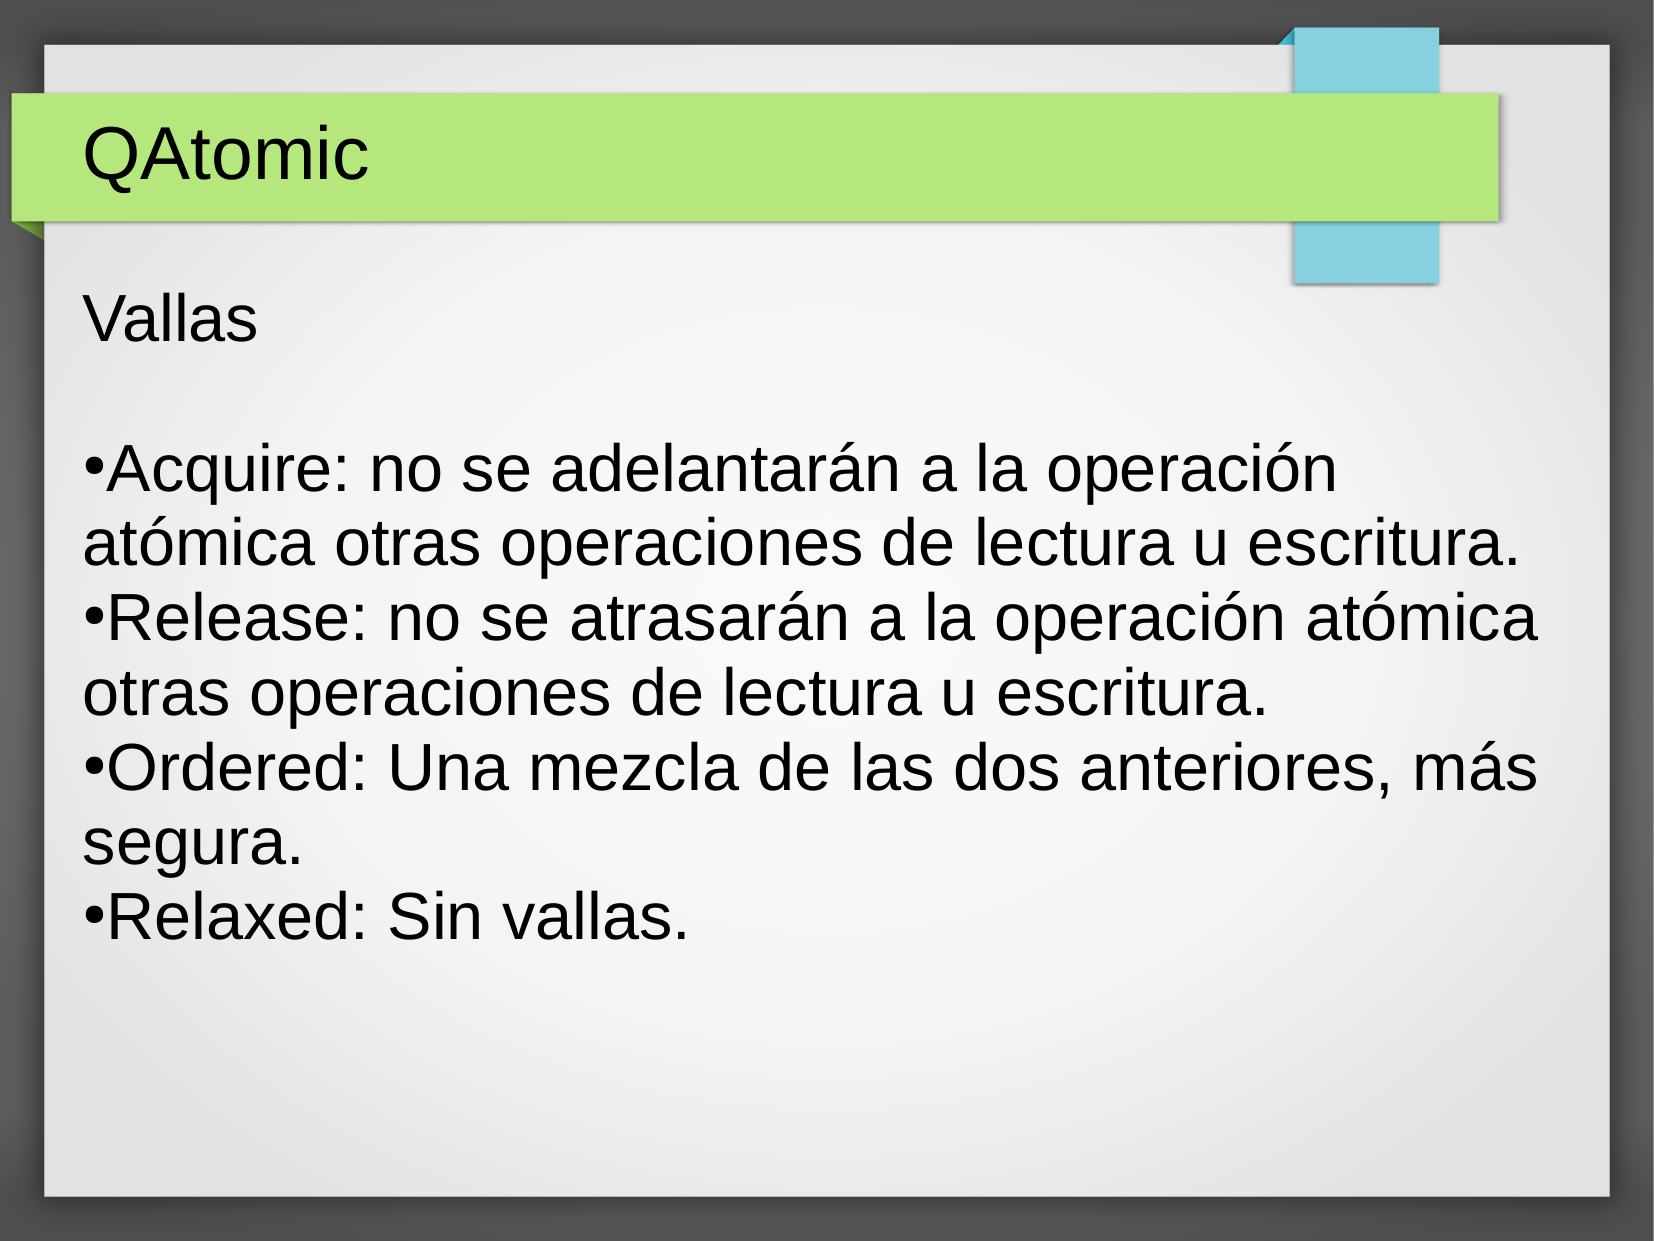

# QAtomic
Vallas
Acquire: no se adelantarán a la operación atómica otras operaciones de lectura u escritura.
Release: no se atrasarán a la operación atómica otras operaciones de lectura u escritura.
Ordered: Una mezcla de las dos anteriores, más segura.
Relaxed: Sin vallas.